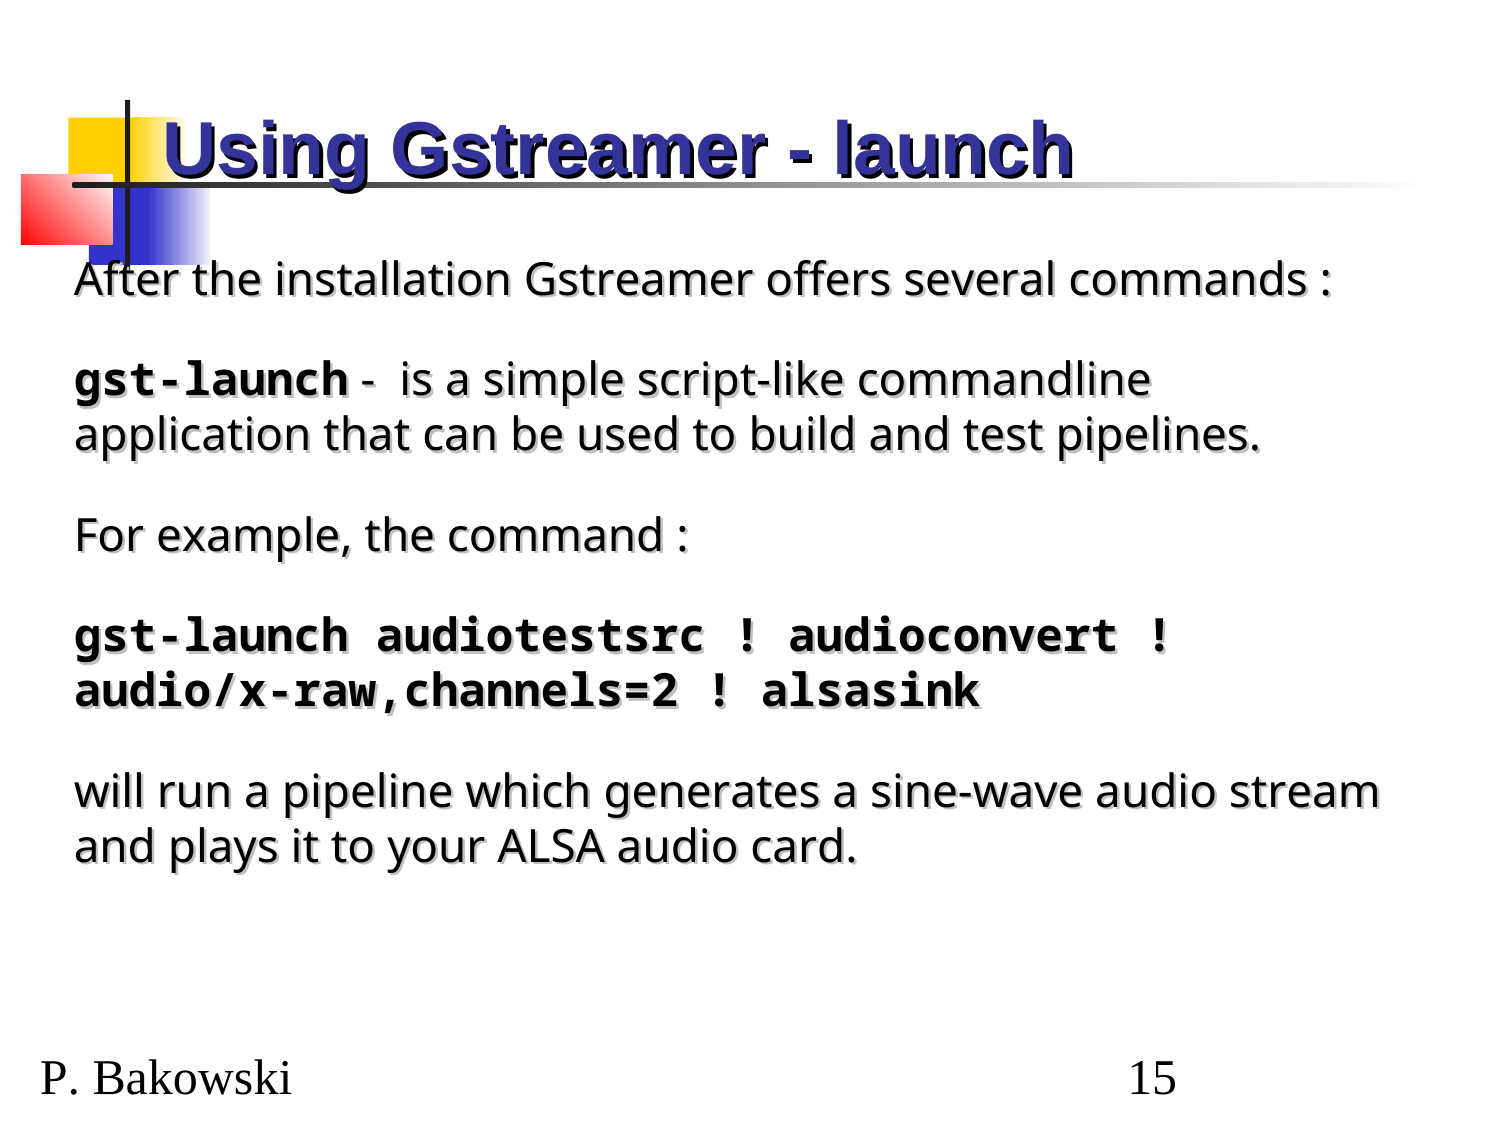

# Using Gstreamer - launch
After the installation Gstreamer offers several commands :
gst-launch - is a simple script-like commandline application that can be used to build and test pipelines.
For example, the command :
gst-launch audiotestsrc ! audioconvert ! audio/x-raw,channels=2 ! alsasink
will run a pipeline which generates a sine-wave audio stream and plays it to your ALSA audio card.
P.Bakowski
15